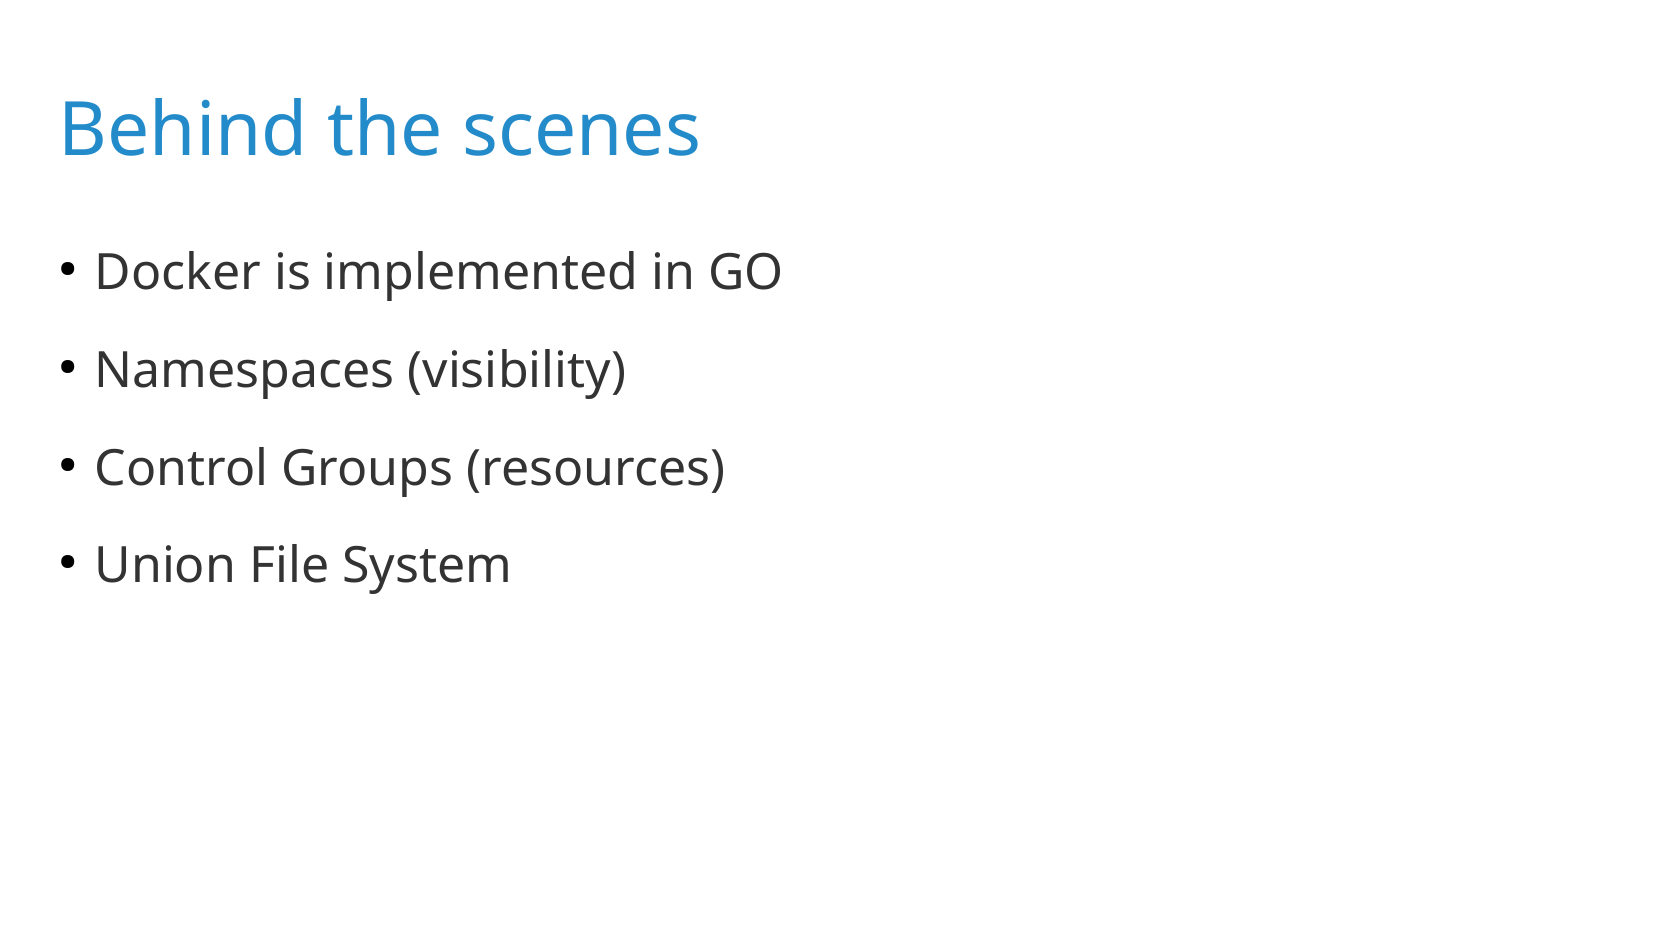

# Behind the scenes
Docker is implemented in GO
Namespaces (visibility)
Control Groups (resources)
Union File System